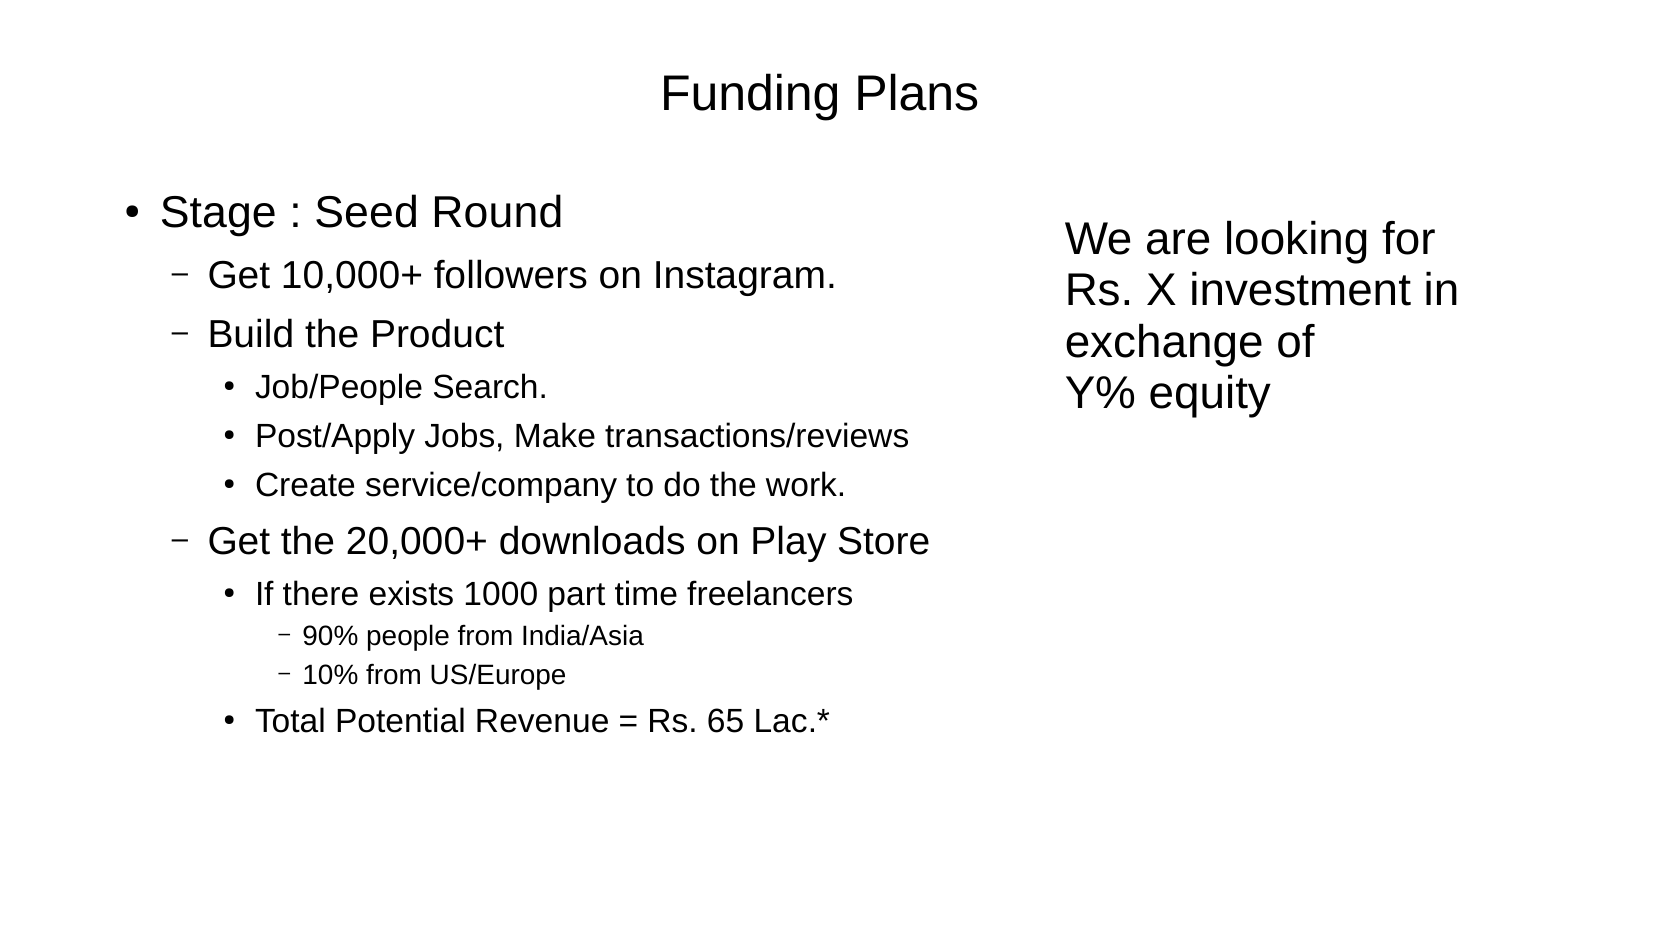

# Funding Plans
Stage : Seed Round
Get 10,000+ followers on Instagram.
Build the Product
Job/People Search.
Post/Apply Jobs, Make transactions/reviews
Create service/company to do the work.
Get the 20,000+ downloads on Play Store
If there exists 1000 part time freelancers
90% people from India/Asia
10% from US/Europe
Total Potential Revenue = Rs. 65 Lac.*
We are looking for Rs. X investment in exchange of
Y% equity